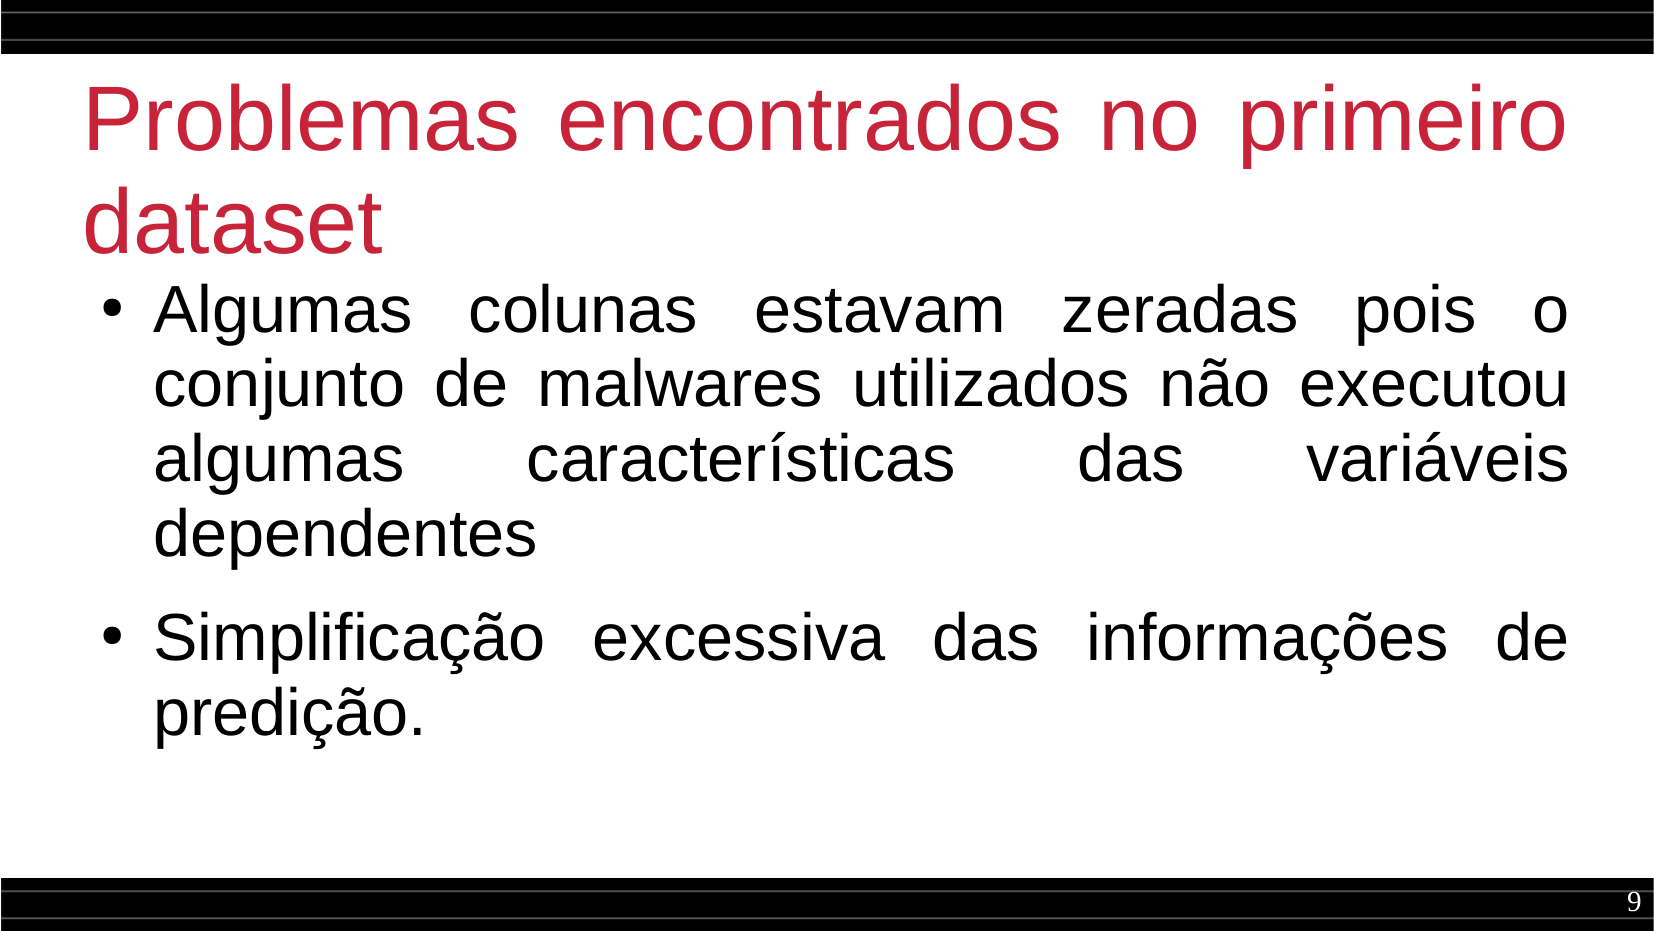

# Problemas encontrados no primeiro dataset
Algumas colunas estavam zeradas pois o conjunto de malwares utilizados não executou algumas características das variáveis dependentes
Simplificação excessiva das informações de predição.